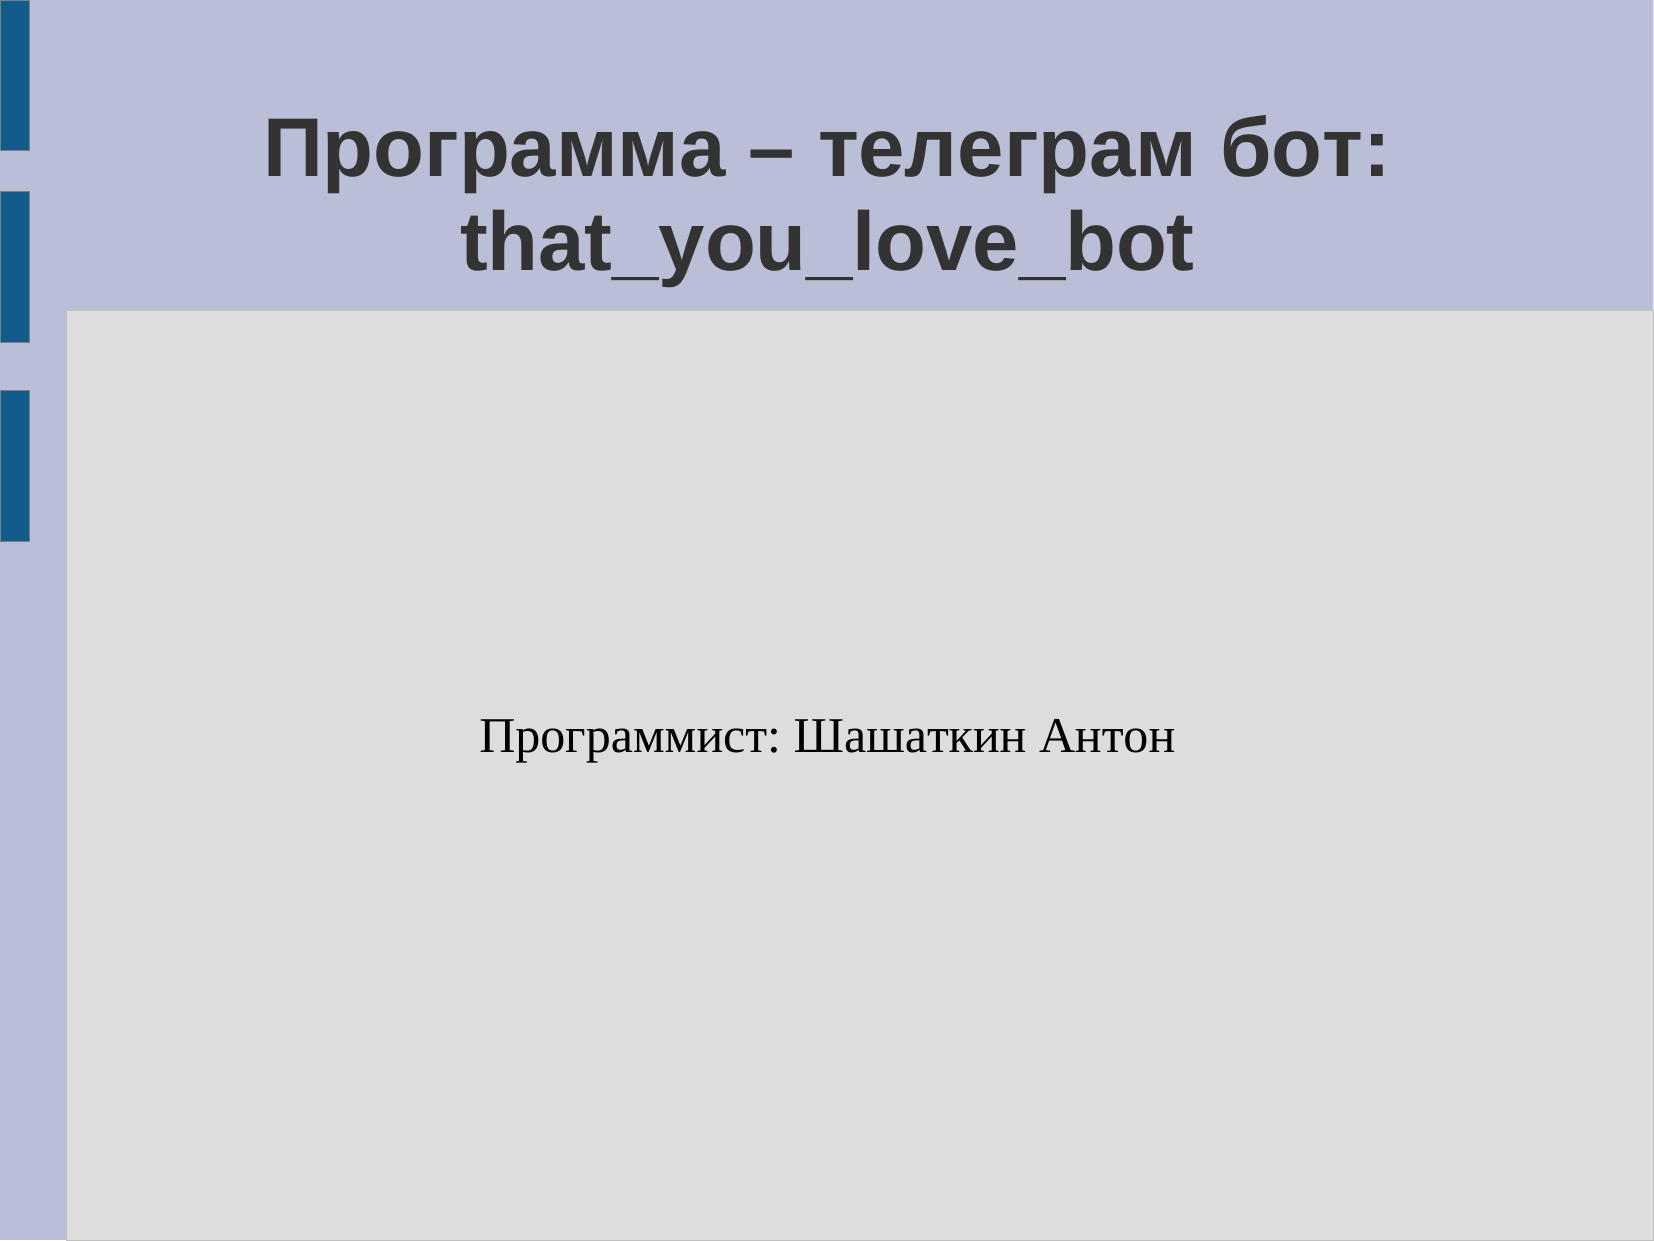

# Программа – телеграм бот: that_you_love_bot
Программист: Шашаткин Антон